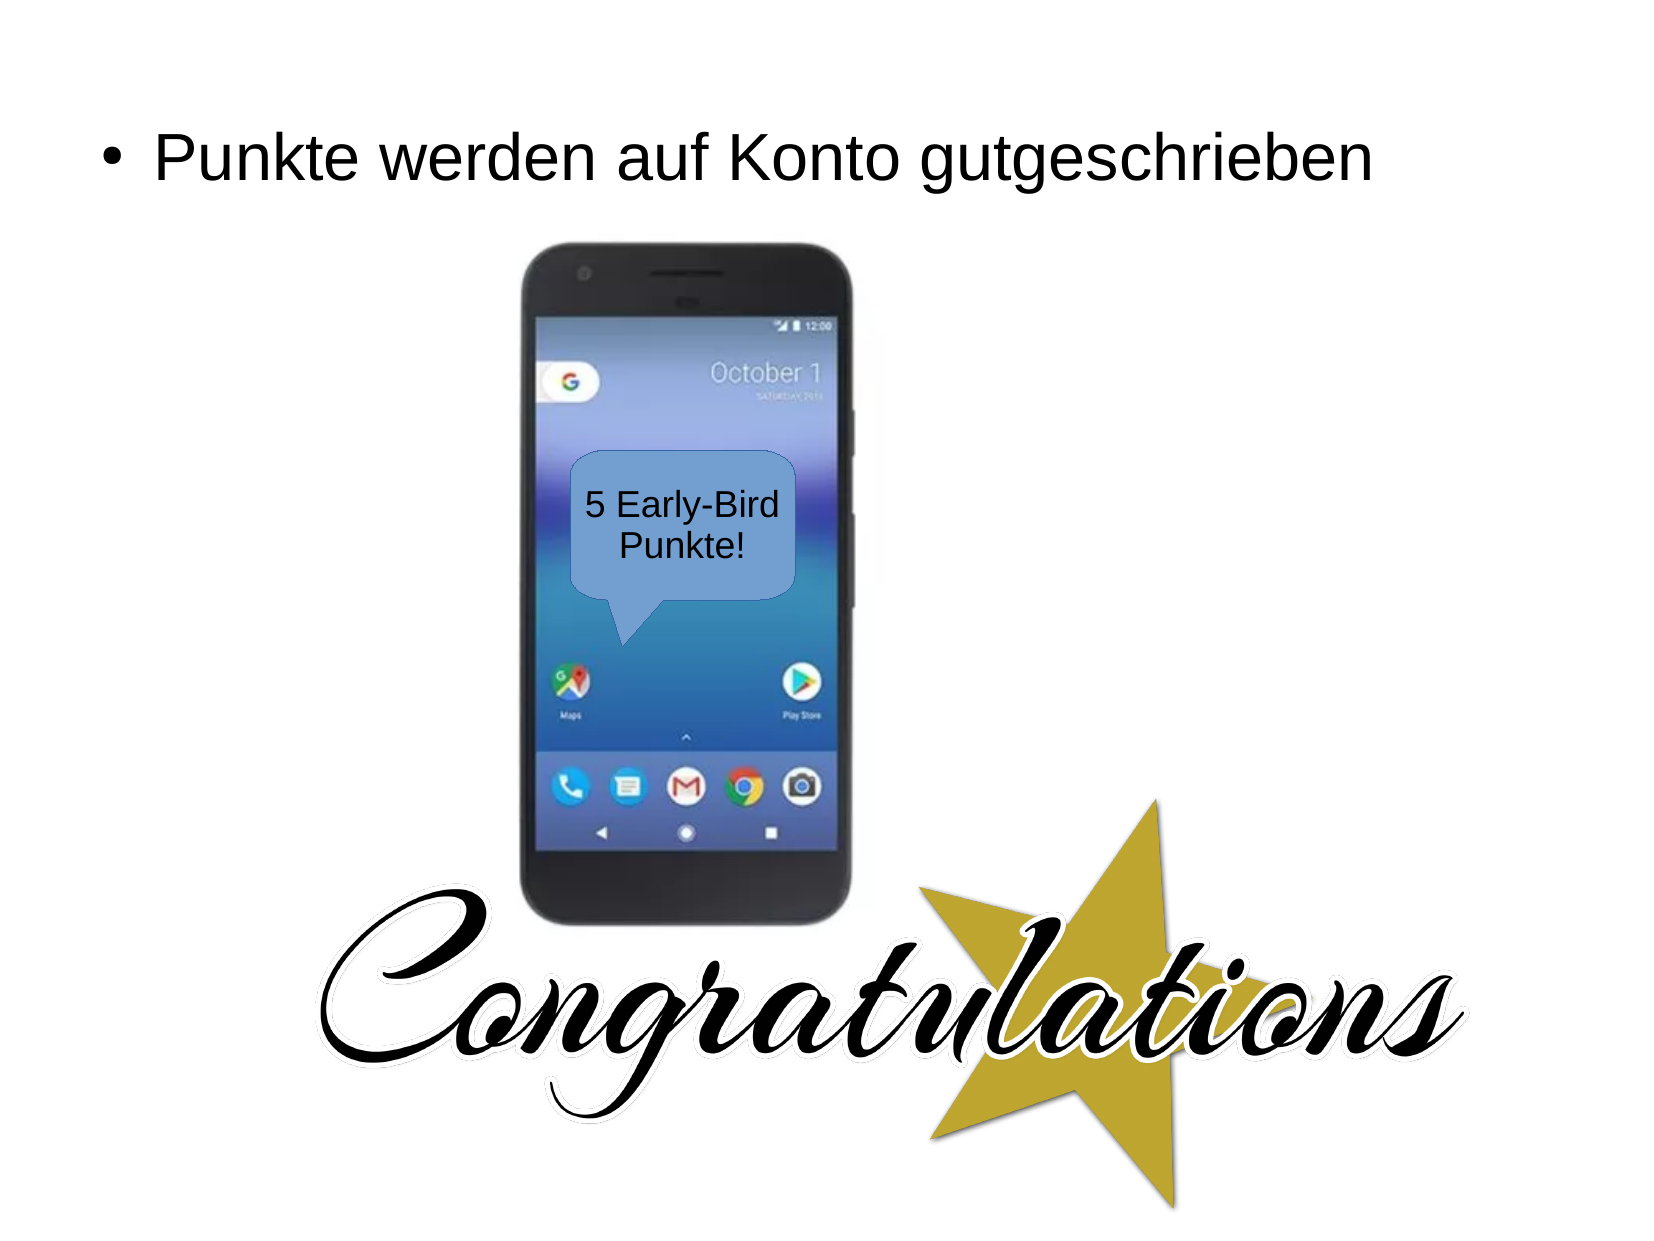

# Punkte werden auf Konto gutgeschrieben
5 Early-Bird
Punkte!